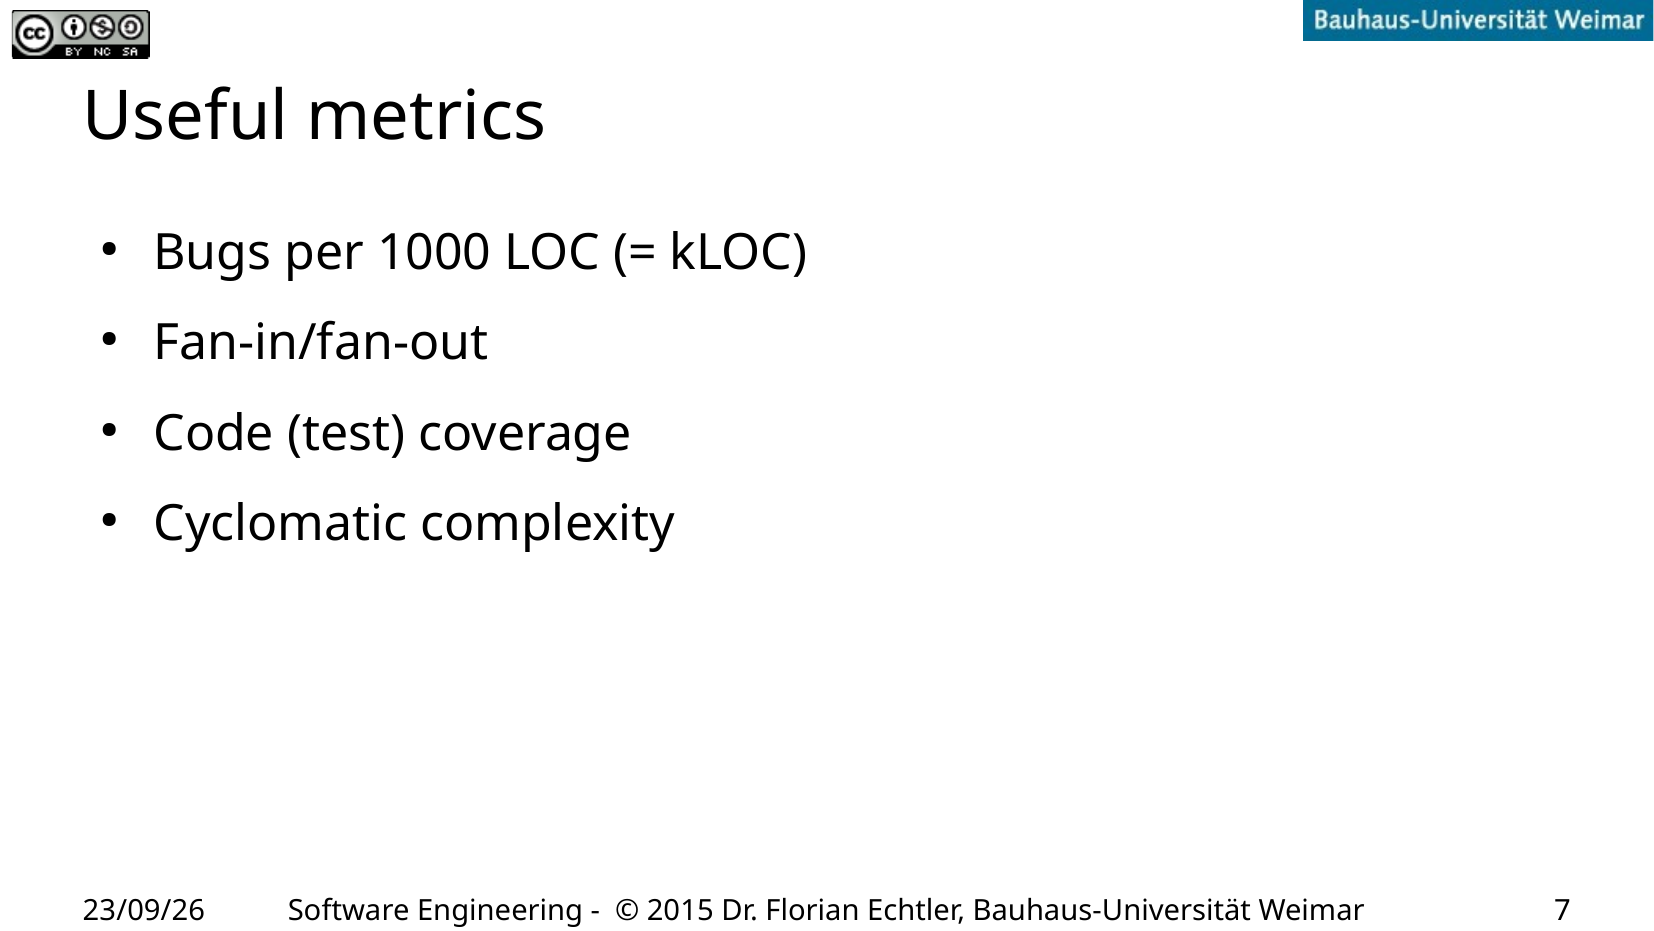

# Useful metrics
Bugs per 1000 LOC (= kLOC)
Fan-in/fan-out
Code (test) coverage
Cyclomatic complexity
Software Engineering - © 2015 Dr. Florian Echtler, Bauhaus-Universität Weimar
7